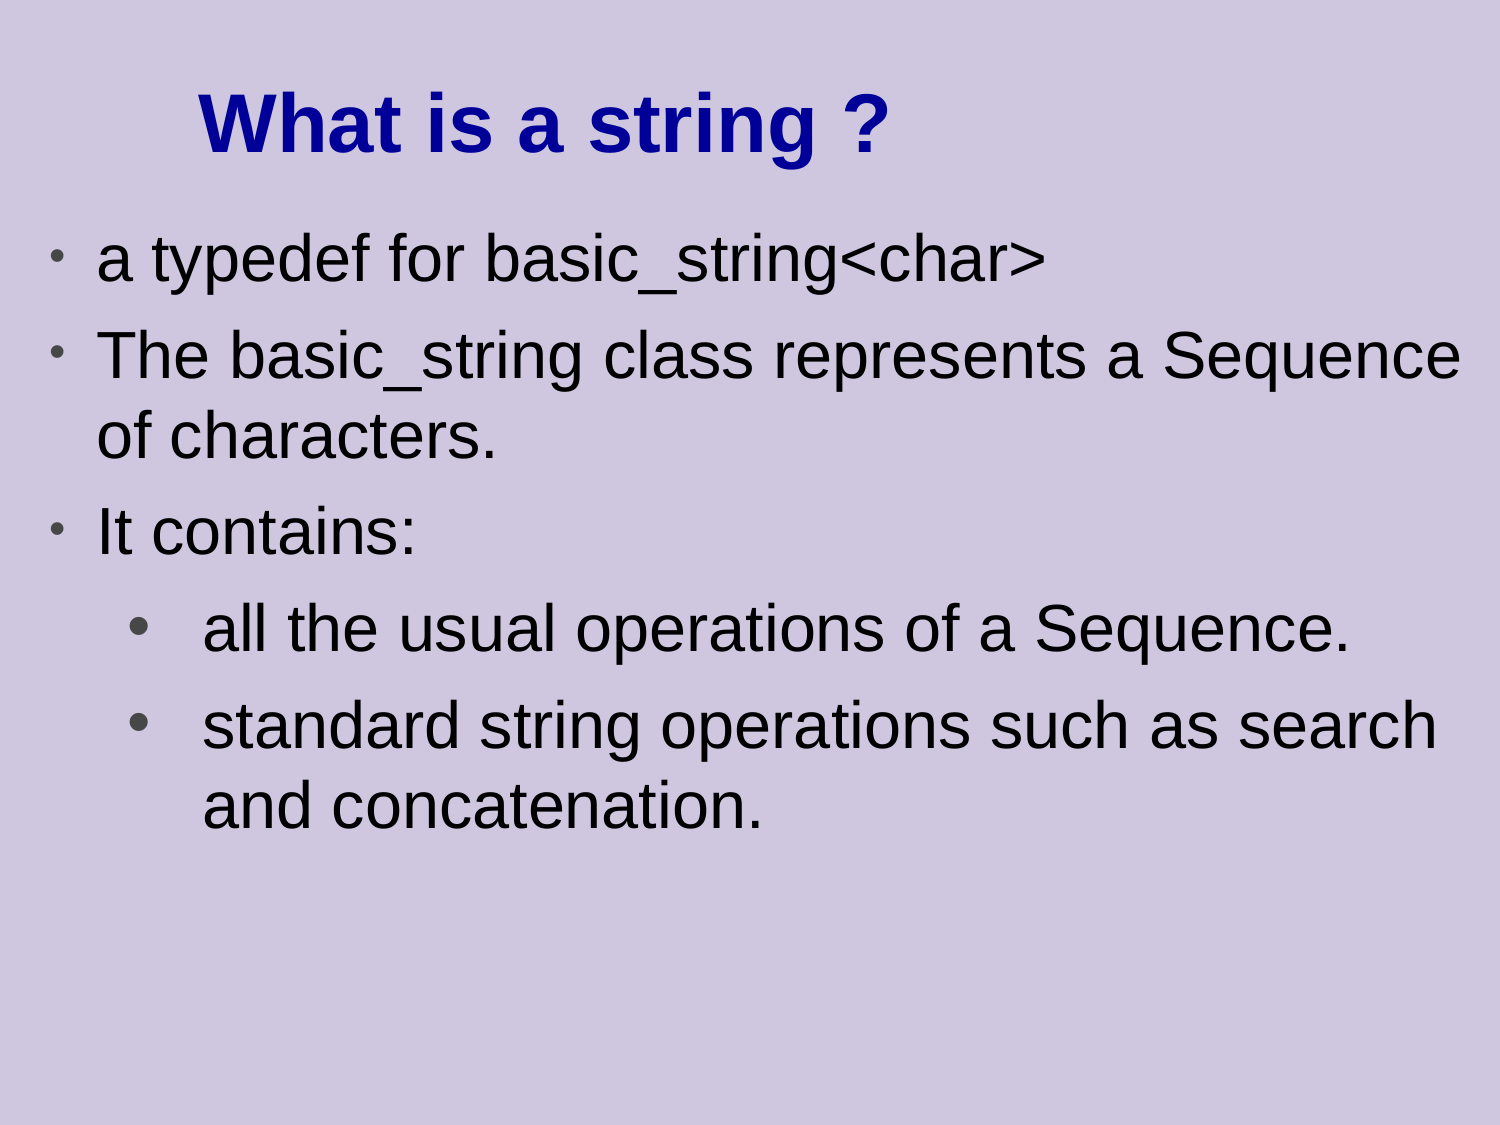

# What is a string ?
a typedef for basic_string<char>
The basic_string class represents a Sequence of characters.
It contains:
all the usual operations of a Sequence.
standard string operations such as search and concatenation.